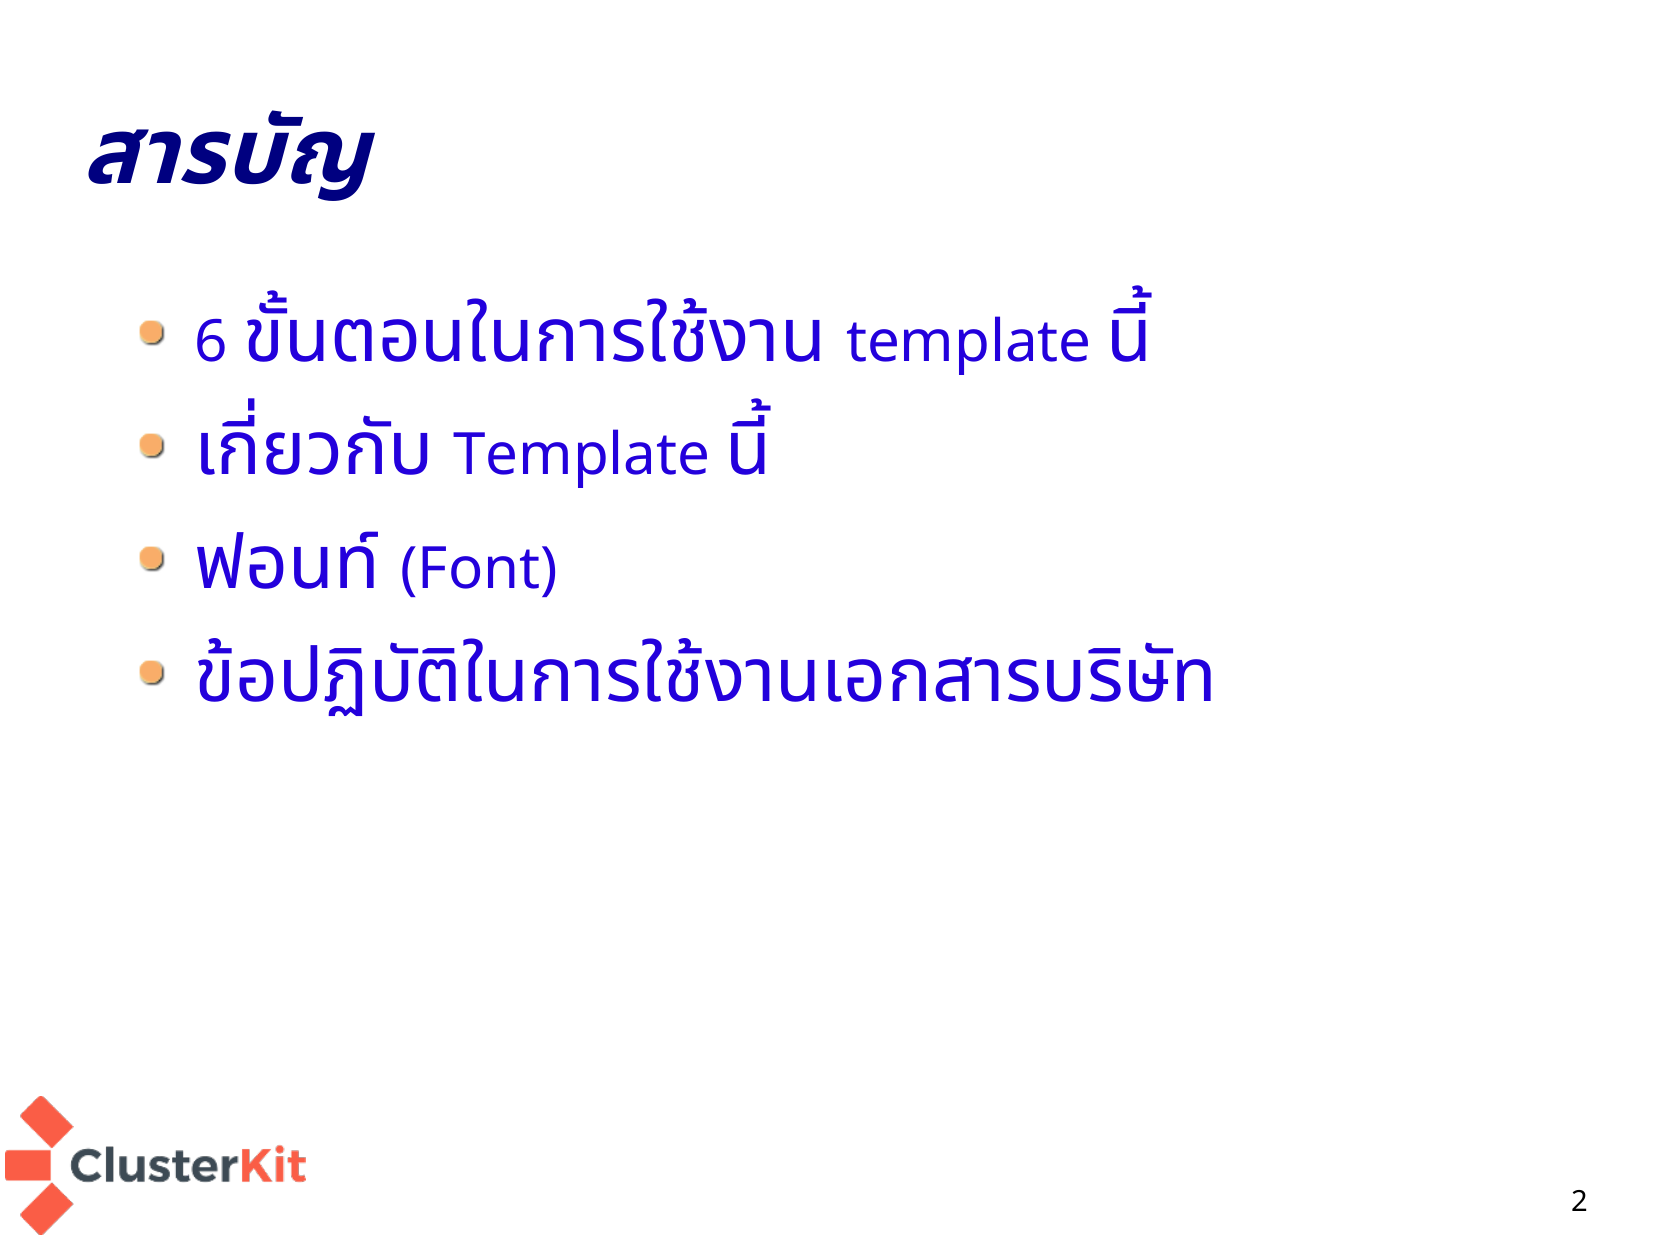

# สารบัญ
6 ขั้นตอนในการใช้งาน template นี้
เกี่ยวกับ Template นี้
ฟอนท์ (Font)
ข้อปฏิบัติในการใช้งานเอกสารบริษัท
2